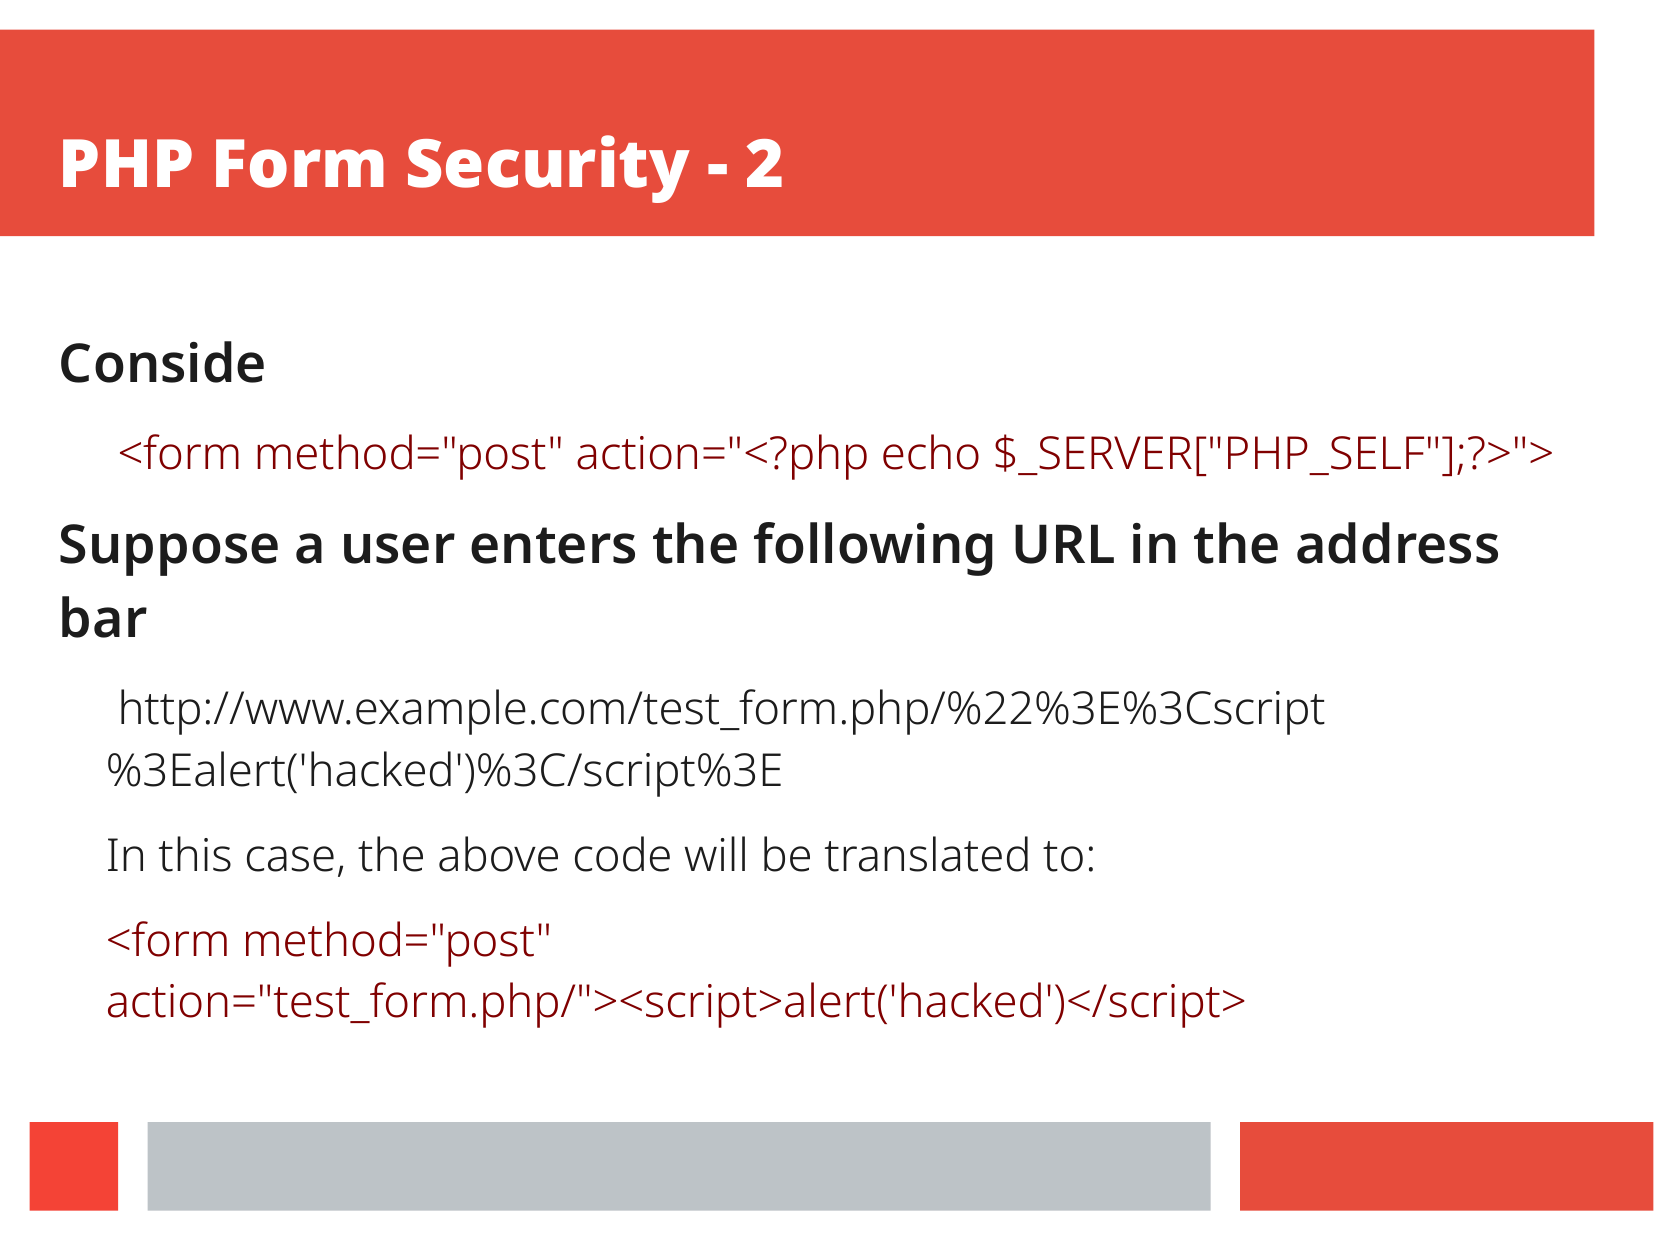

# PHP Form Security - 2
Conside
 <form method="post" action="<?php echo $_SERVER["PHP_SELF"];?>">
Suppose a user enters the following URL in the address bar
 http://www.example.com/test_form.php/%22%3E%3Cscript%3Ealert('hacked')%3C/script%3E
In this case, the above code will be translated to:
<form method="post" action="test_form.php/"><script>alert('hacked')</script>